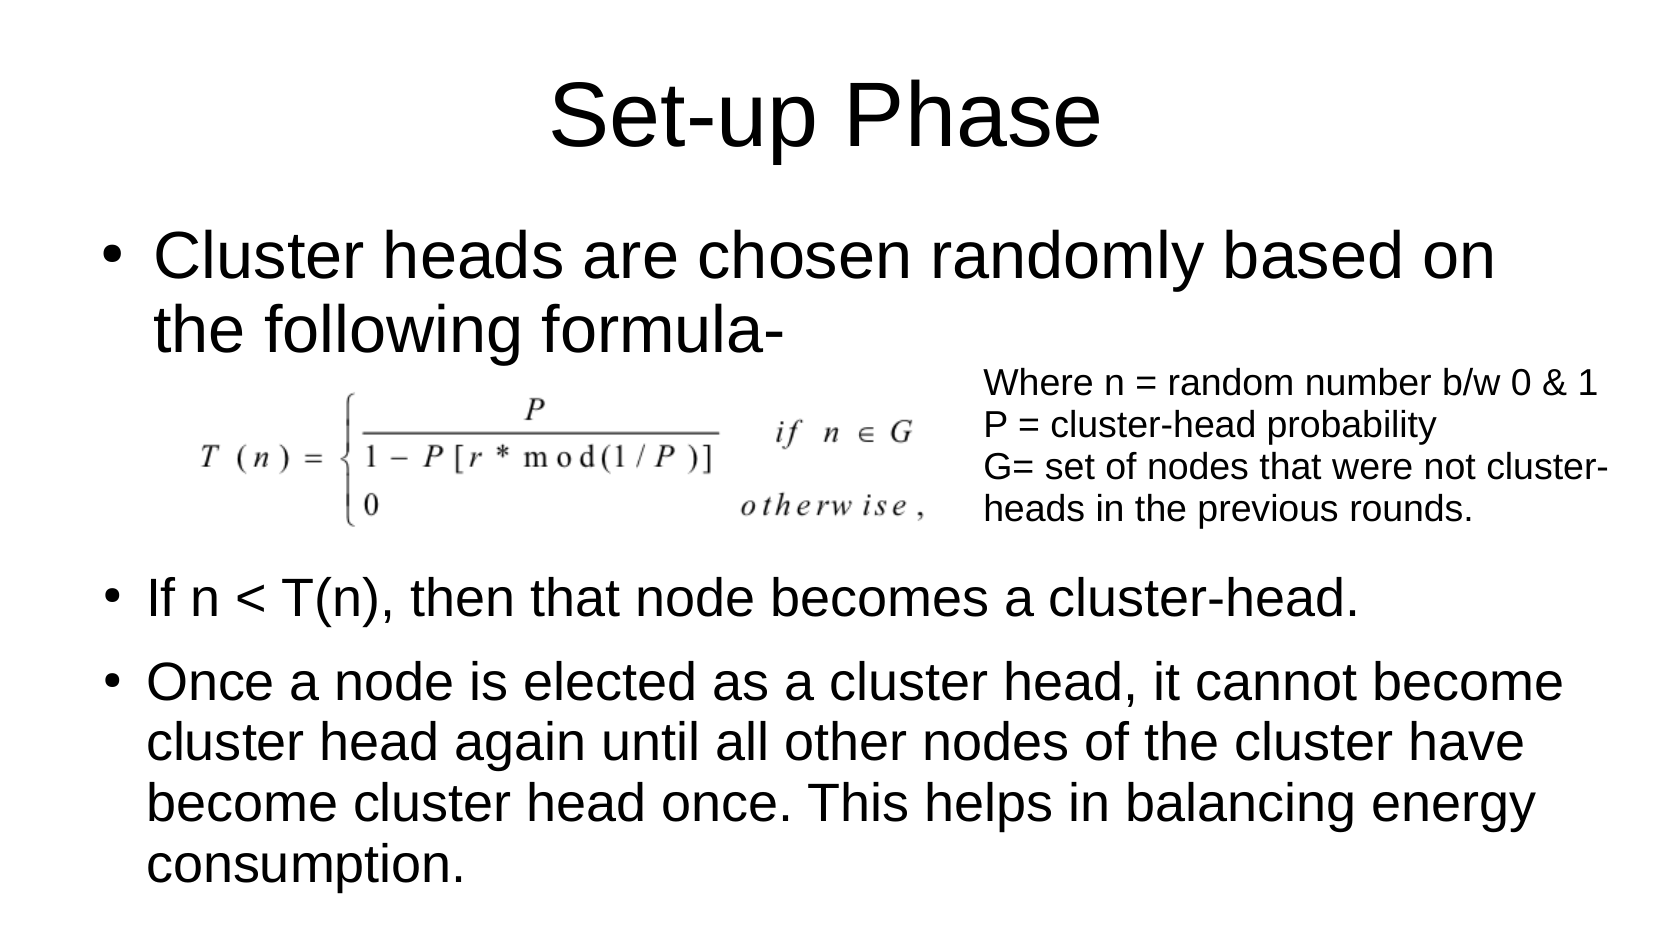

# Set-up Phase
Cluster heads are chosen randomly based on the following formula-
Where n = random number b/w 0 & 1
P = cluster-head probability
G= set of nodes that were not cluster-heads in the previous rounds.
If n < T(n), then that node becomes a cluster-head.
Once a node is elected as a cluster head, it cannot become cluster head again until all other nodes of the cluster have become cluster head once. This helps in balancing energy consumption.